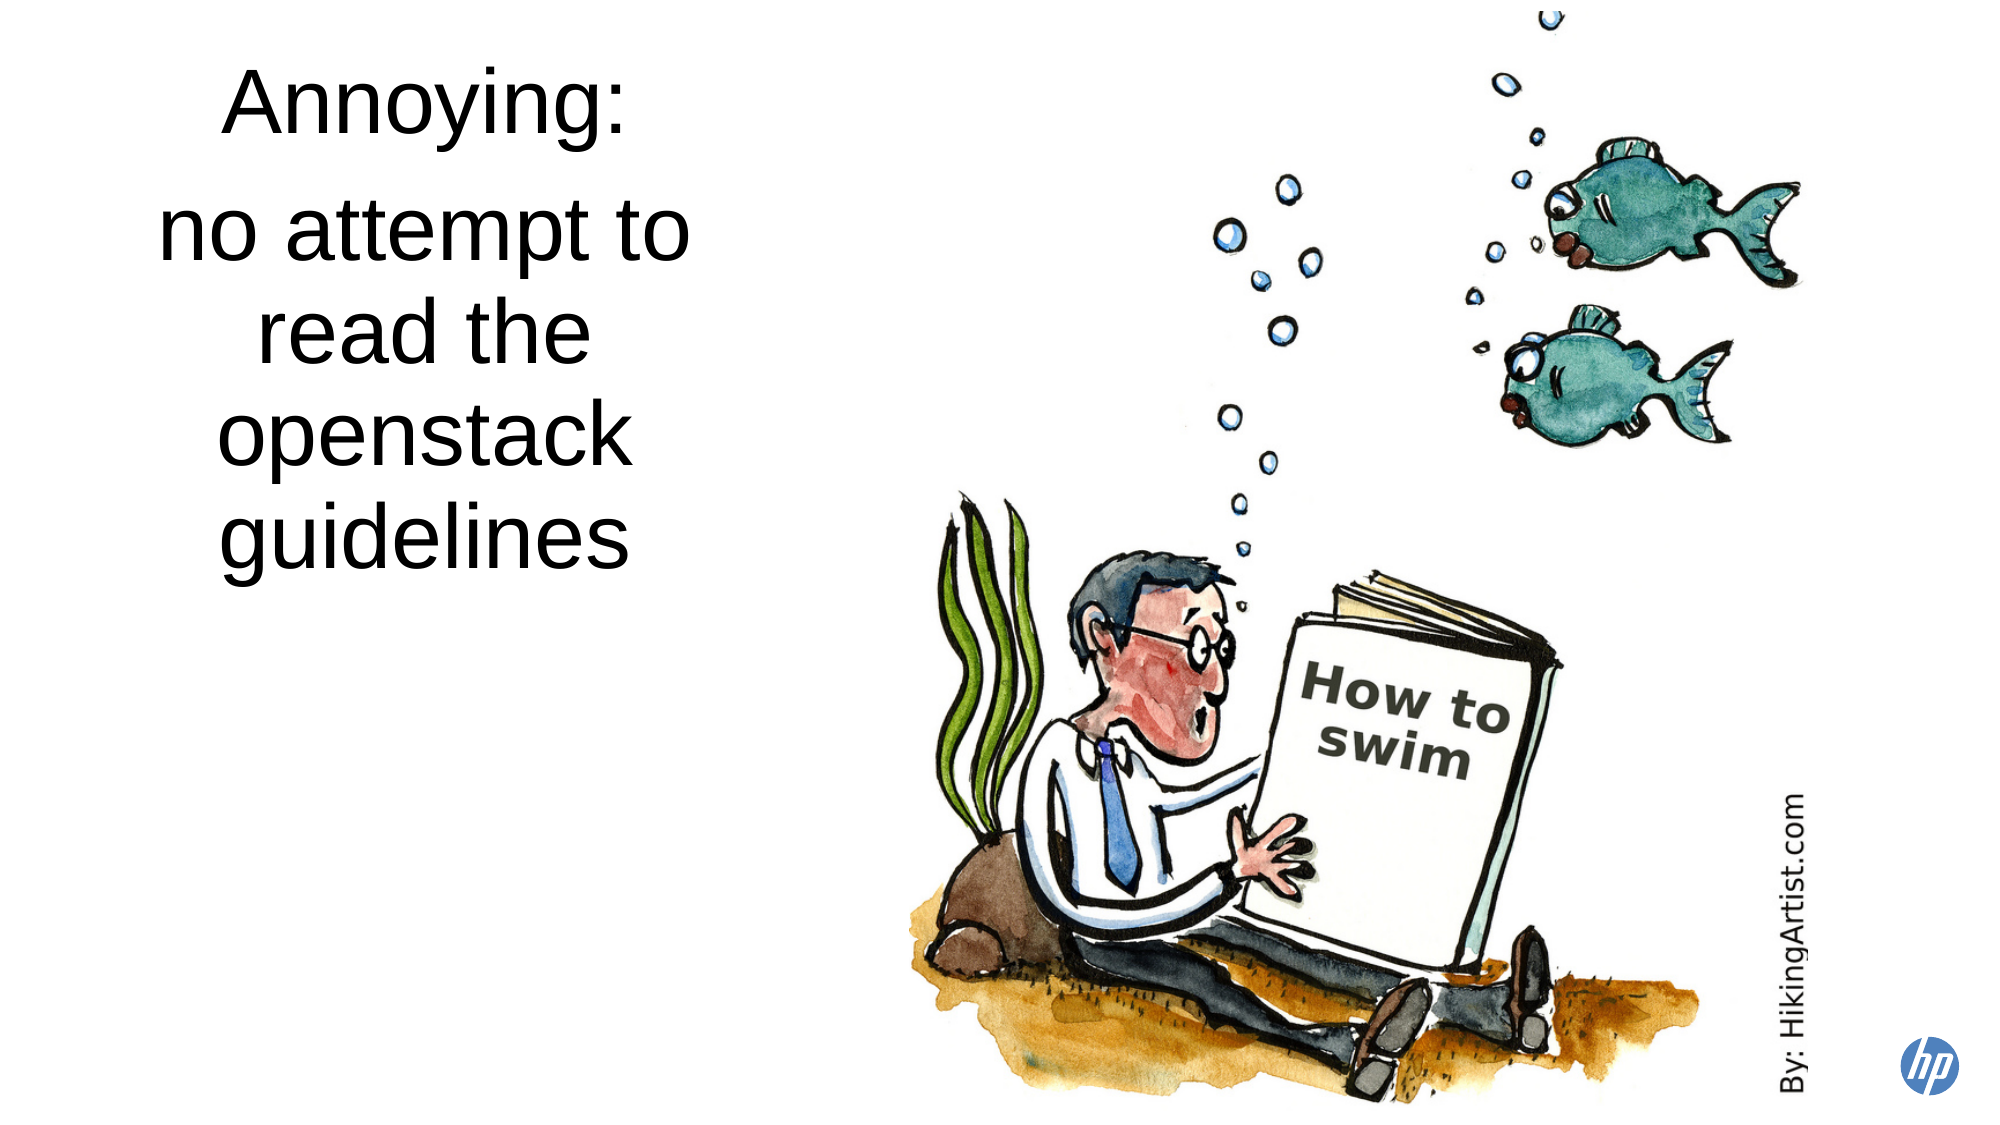

Annoying:
no attempt to read the openstack guidelines